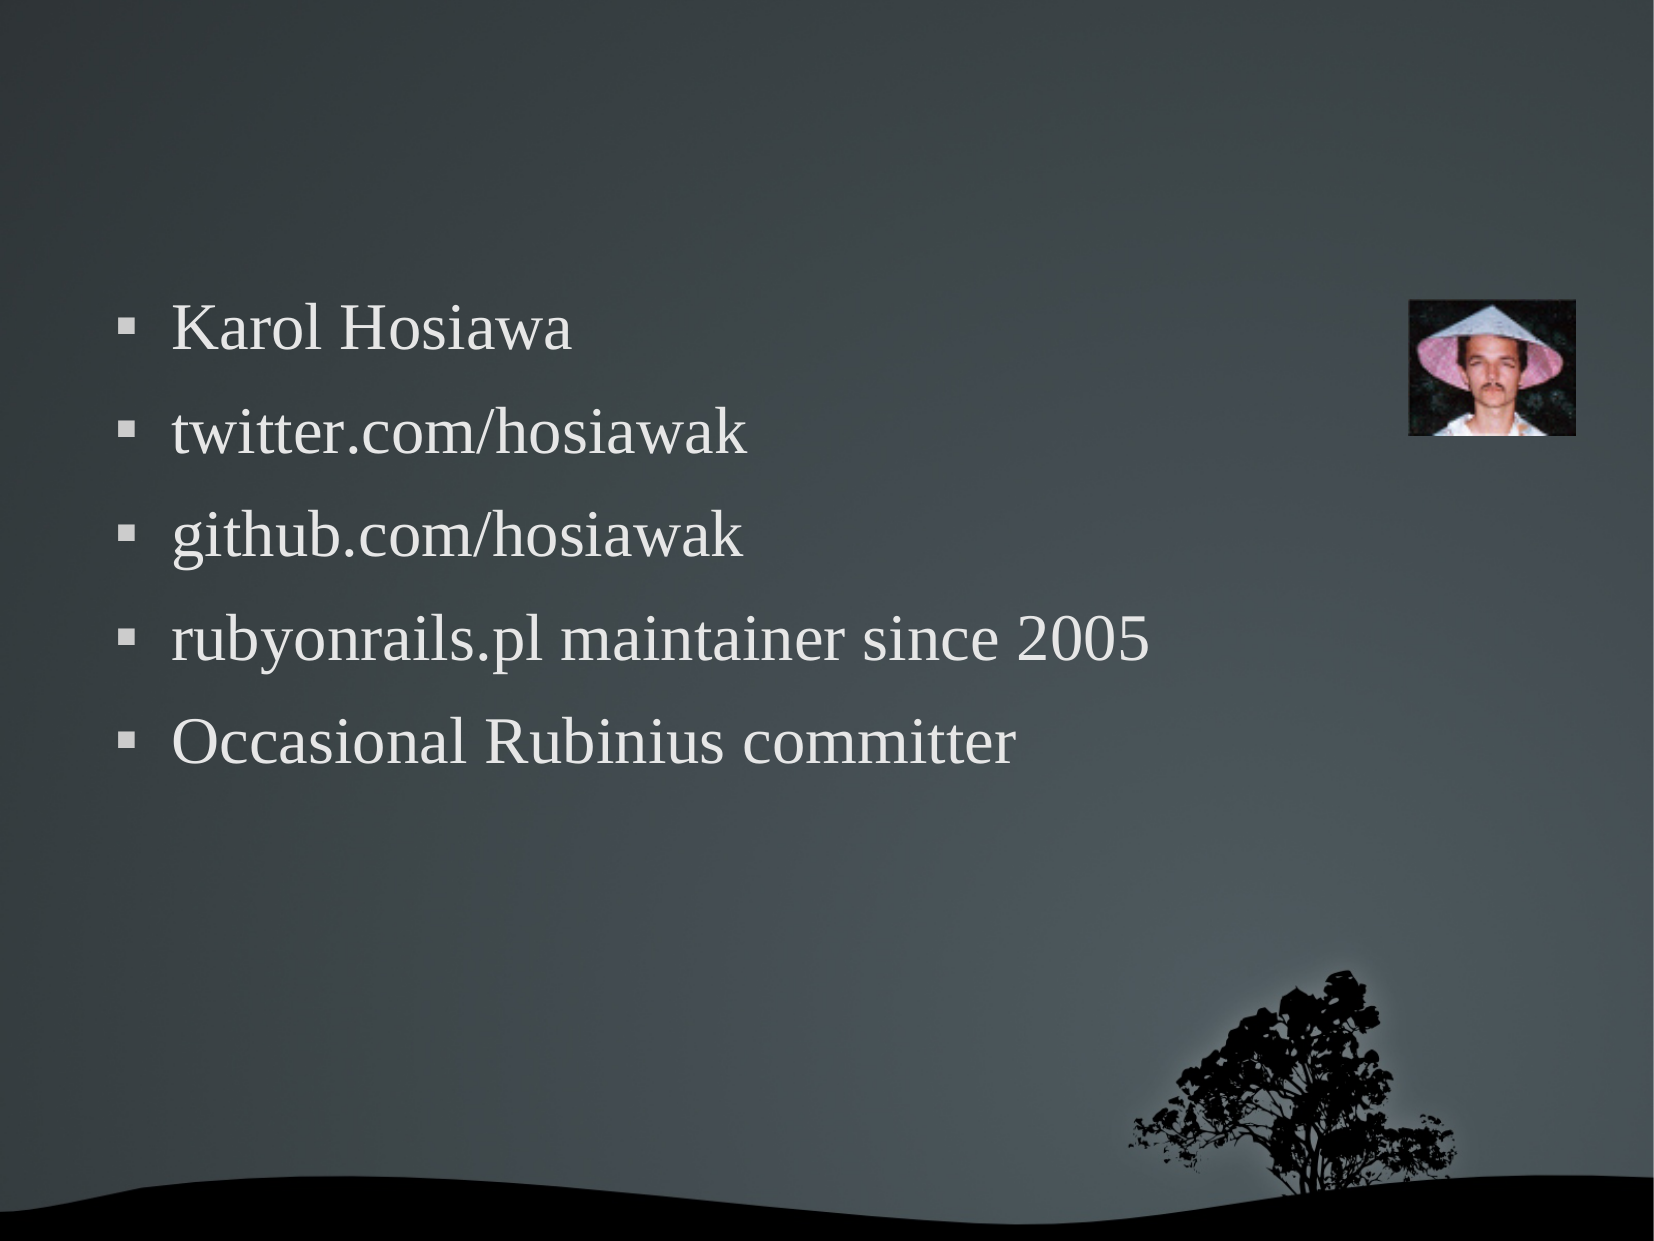

#
Karol Hosiawa
twitter.com/hosiawak
github.com/hosiawak
rubyonrails.pl maintainer since 2005
Occasional Rubinius committer